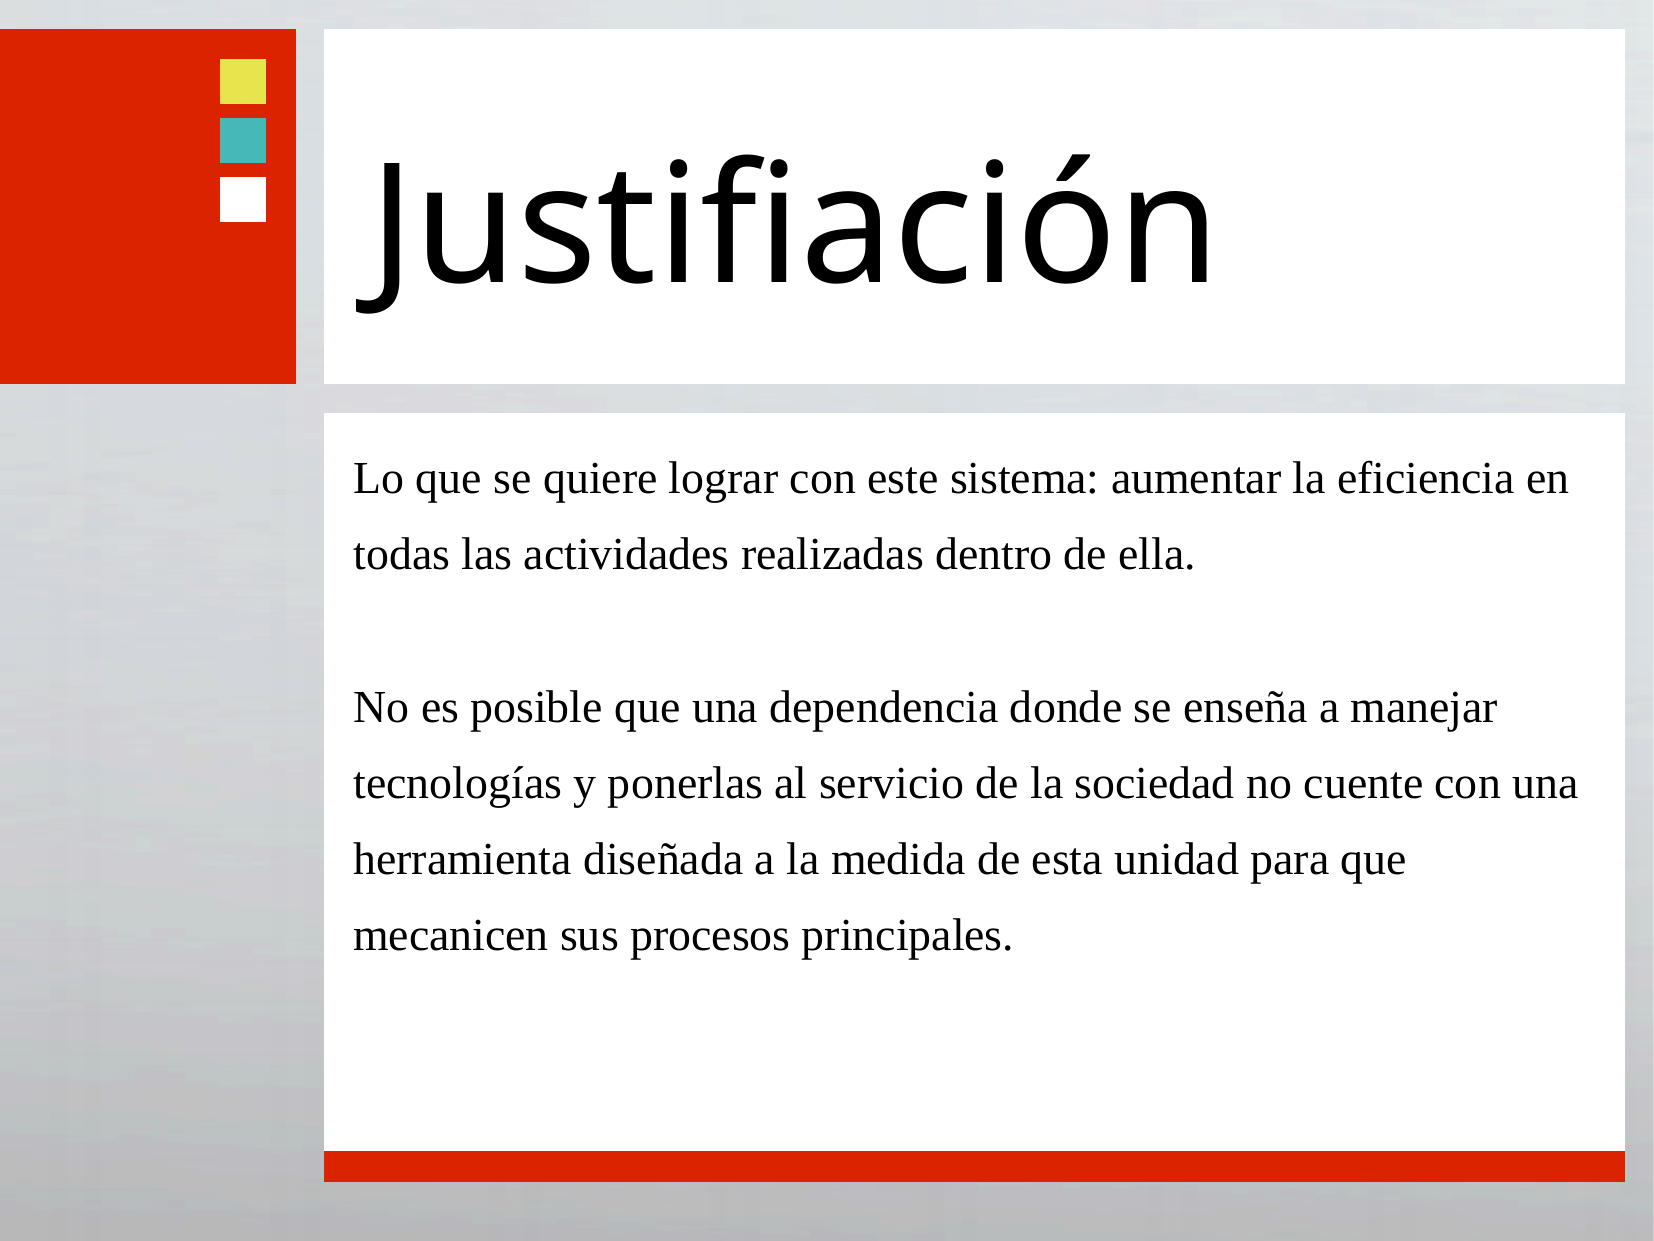

Justifiación
Lo que se quiere lograr con este sistema: aumentar la eficiencia en todas las actividades realizadas dentro de ella.
No es posible que una dependencia donde se enseña a manejar tecnologías y ponerlas al servicio de la sociedad no cuente con una herramienta diseñada a la medida de esta unidad para que mecanicen sus procesos principales.